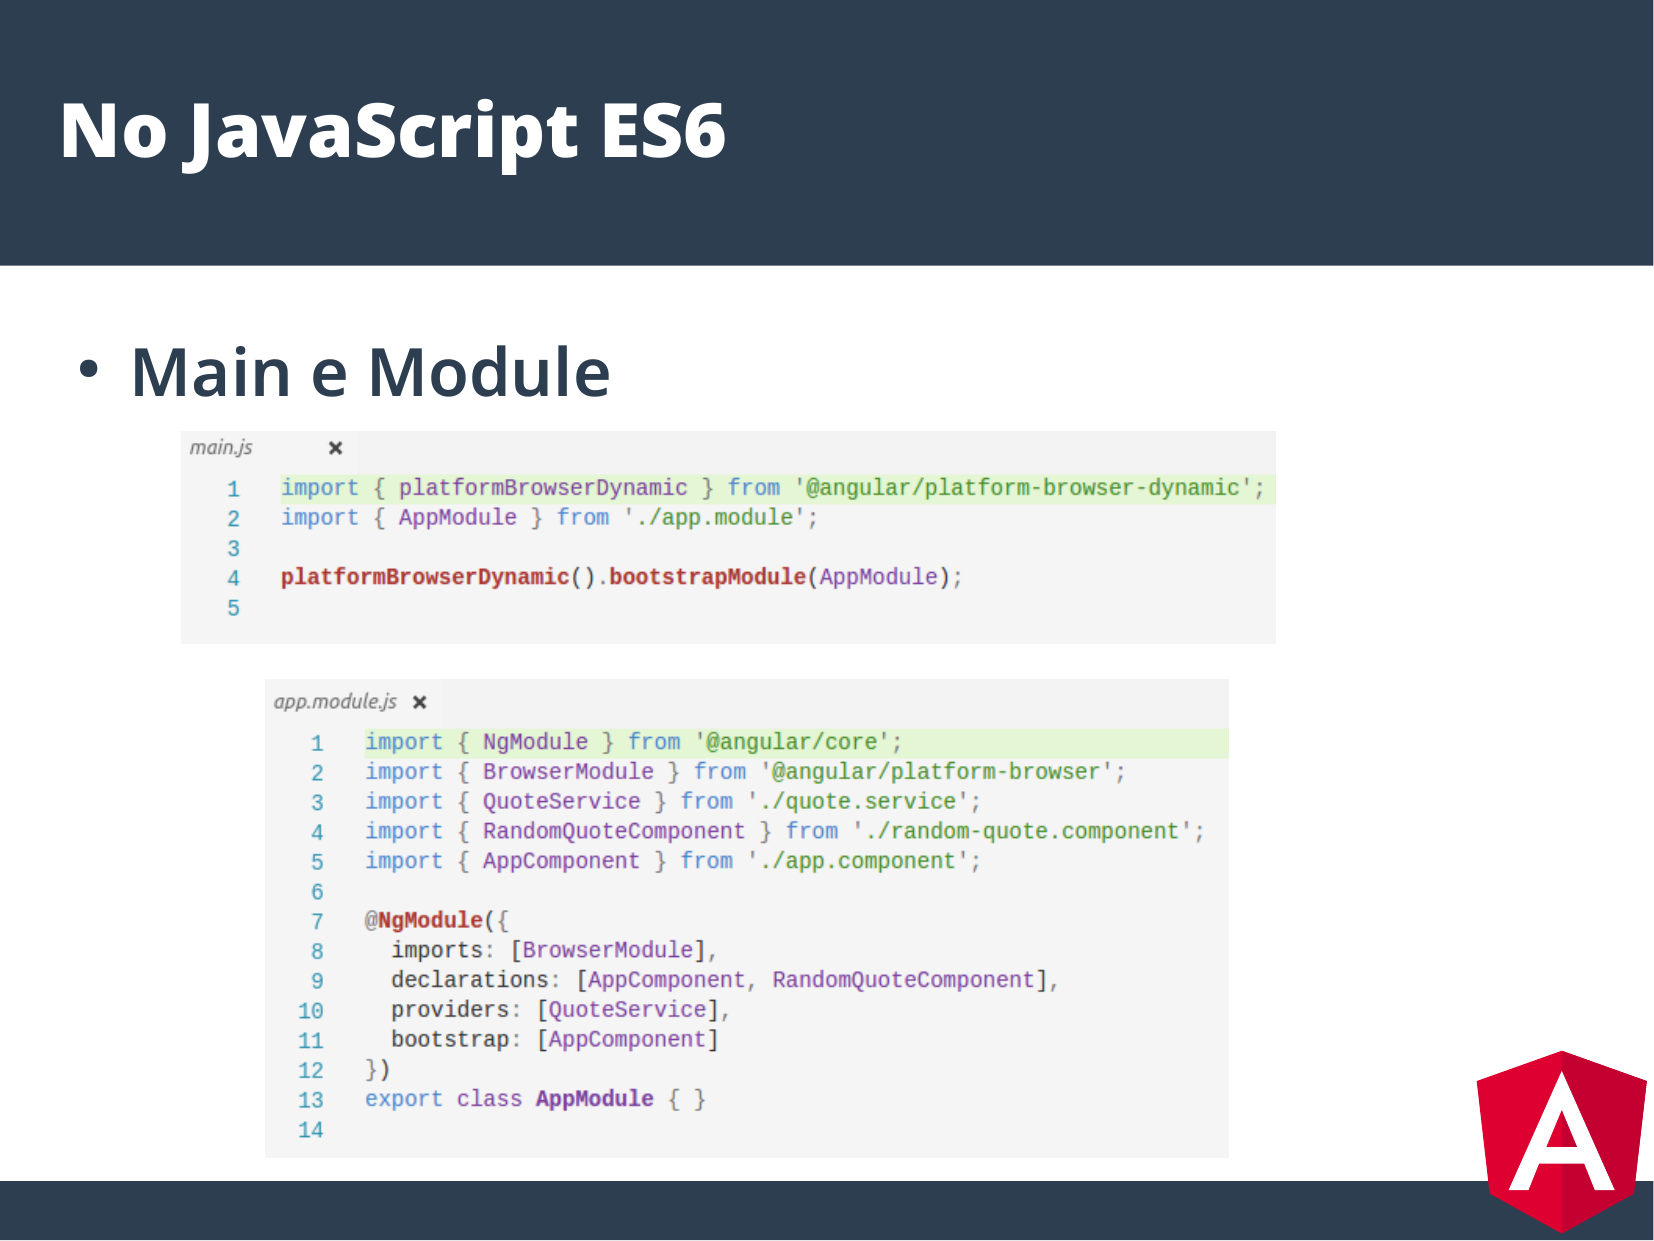

# No JavaScript ES6
Main e Module